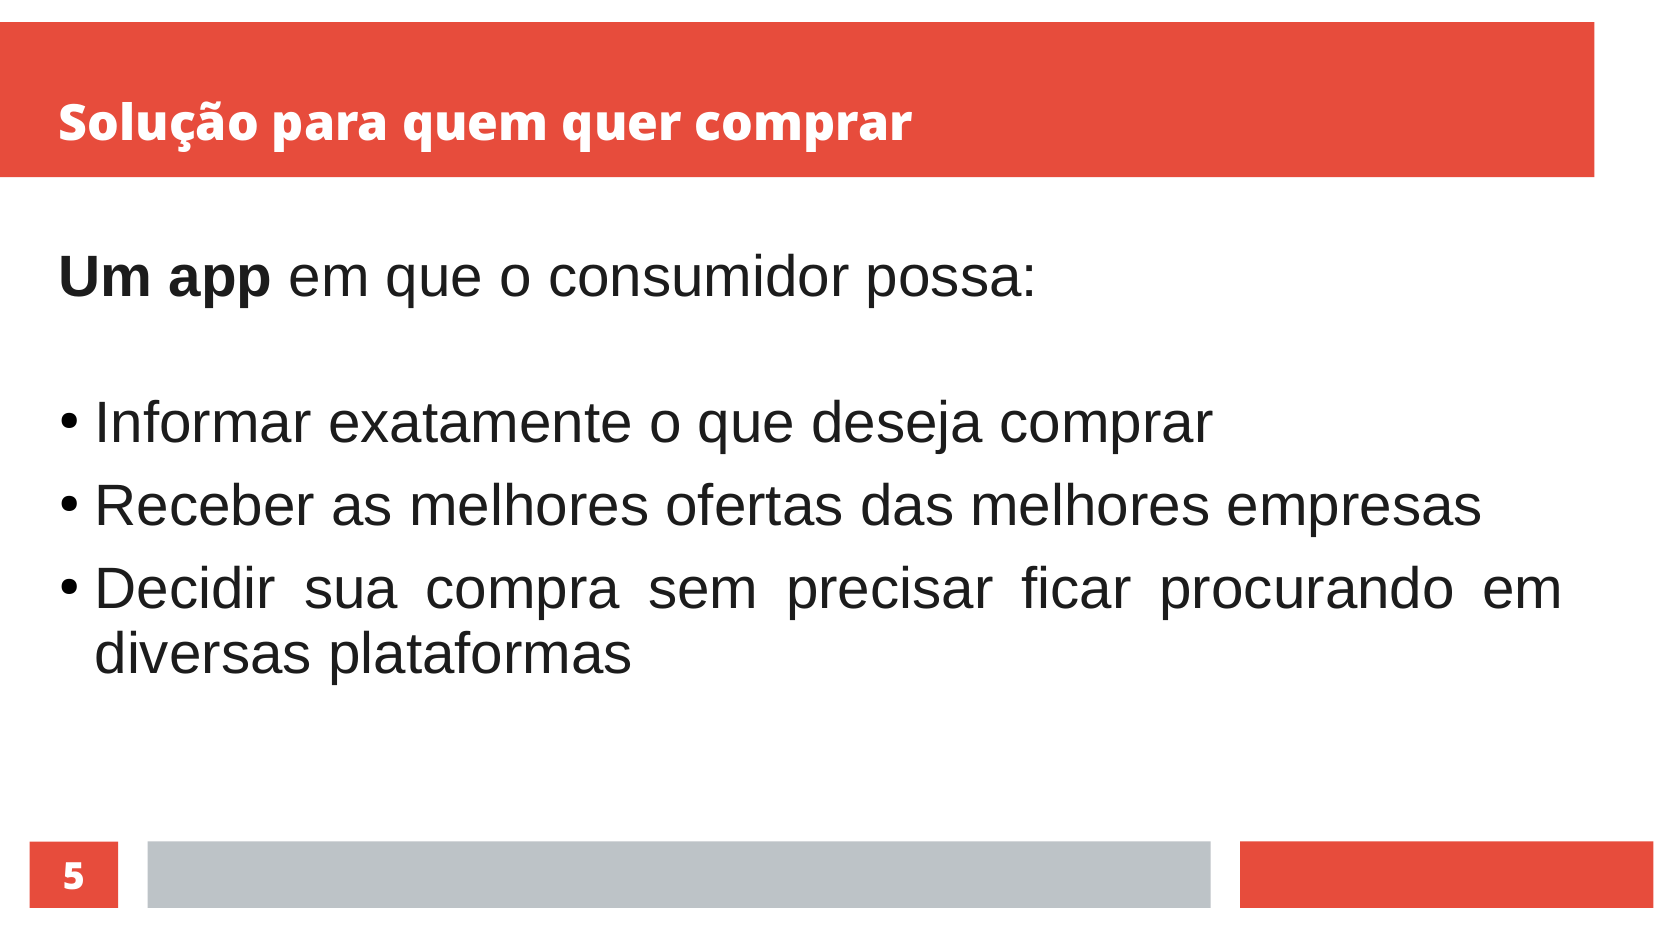

# Solução para quem quer comprar
Um app em que o consumidor possa:
Informar exatamente o que deseja comprar
Receber as melhores ofertas das melhores empresas
Decidir sua compra sem precisar ficar procurando em diversas plataformas
5